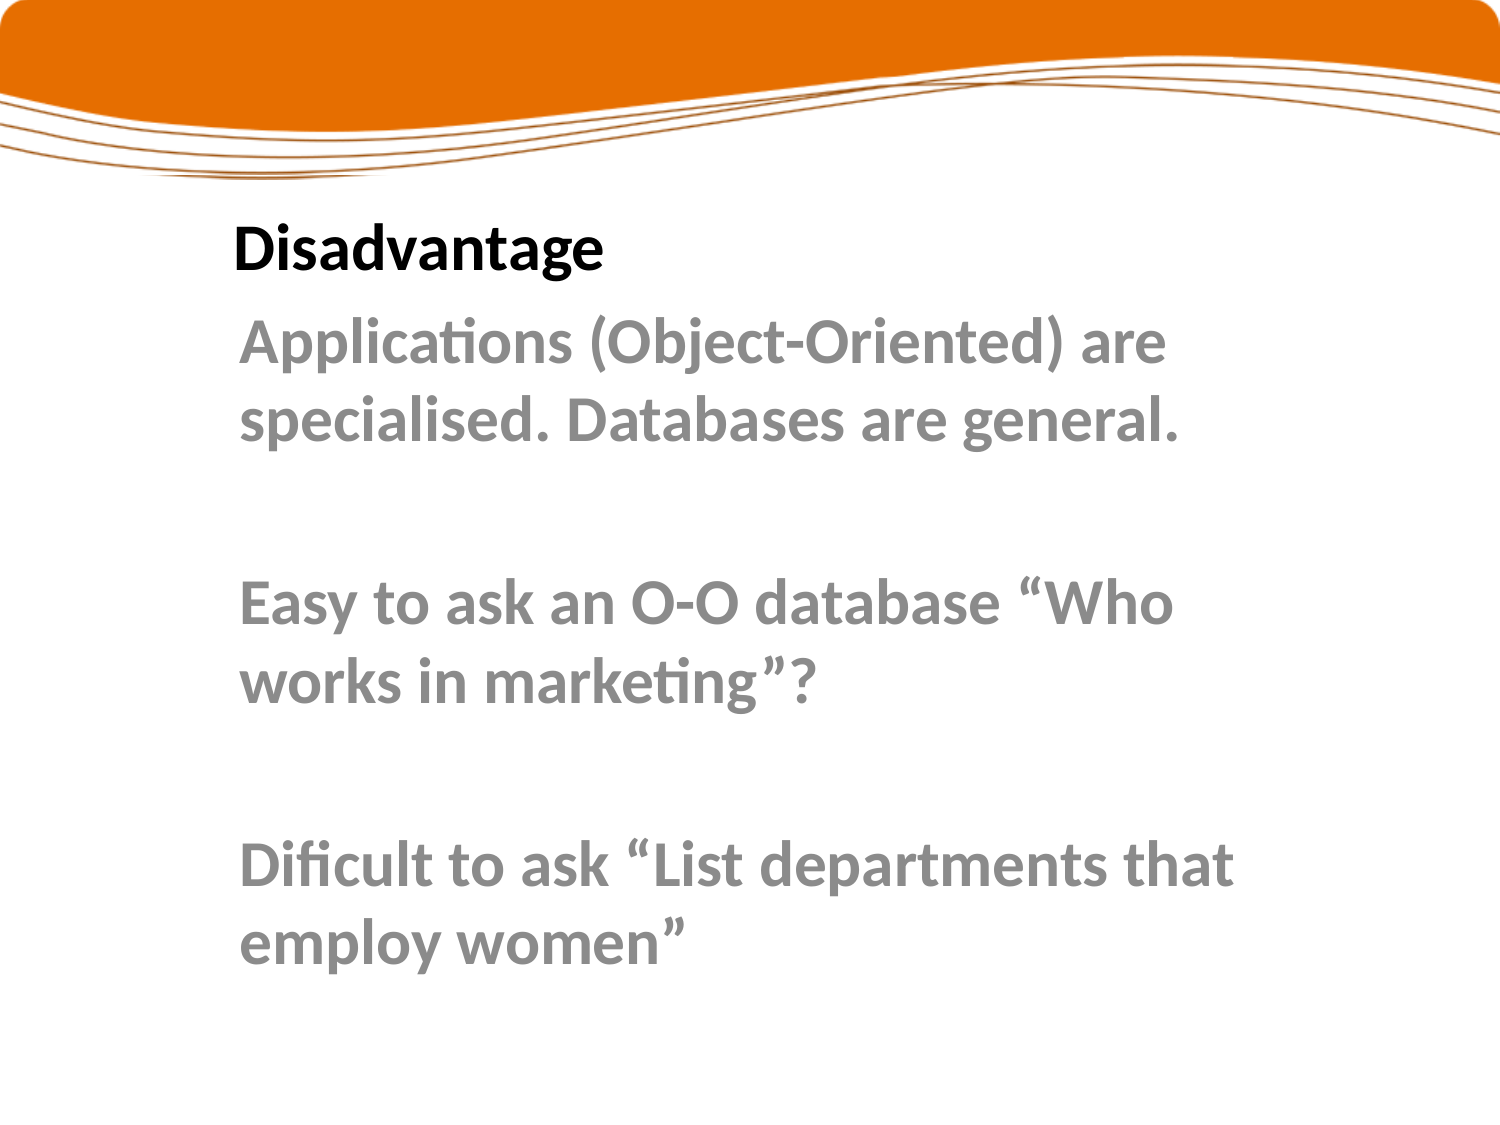

Disadvantage
Applications (Object-Oriented) are specialised. Databases are general.
Easy to ask an O-O database “Who works in marketing”?
Dificult to ask “List departments that employ women”